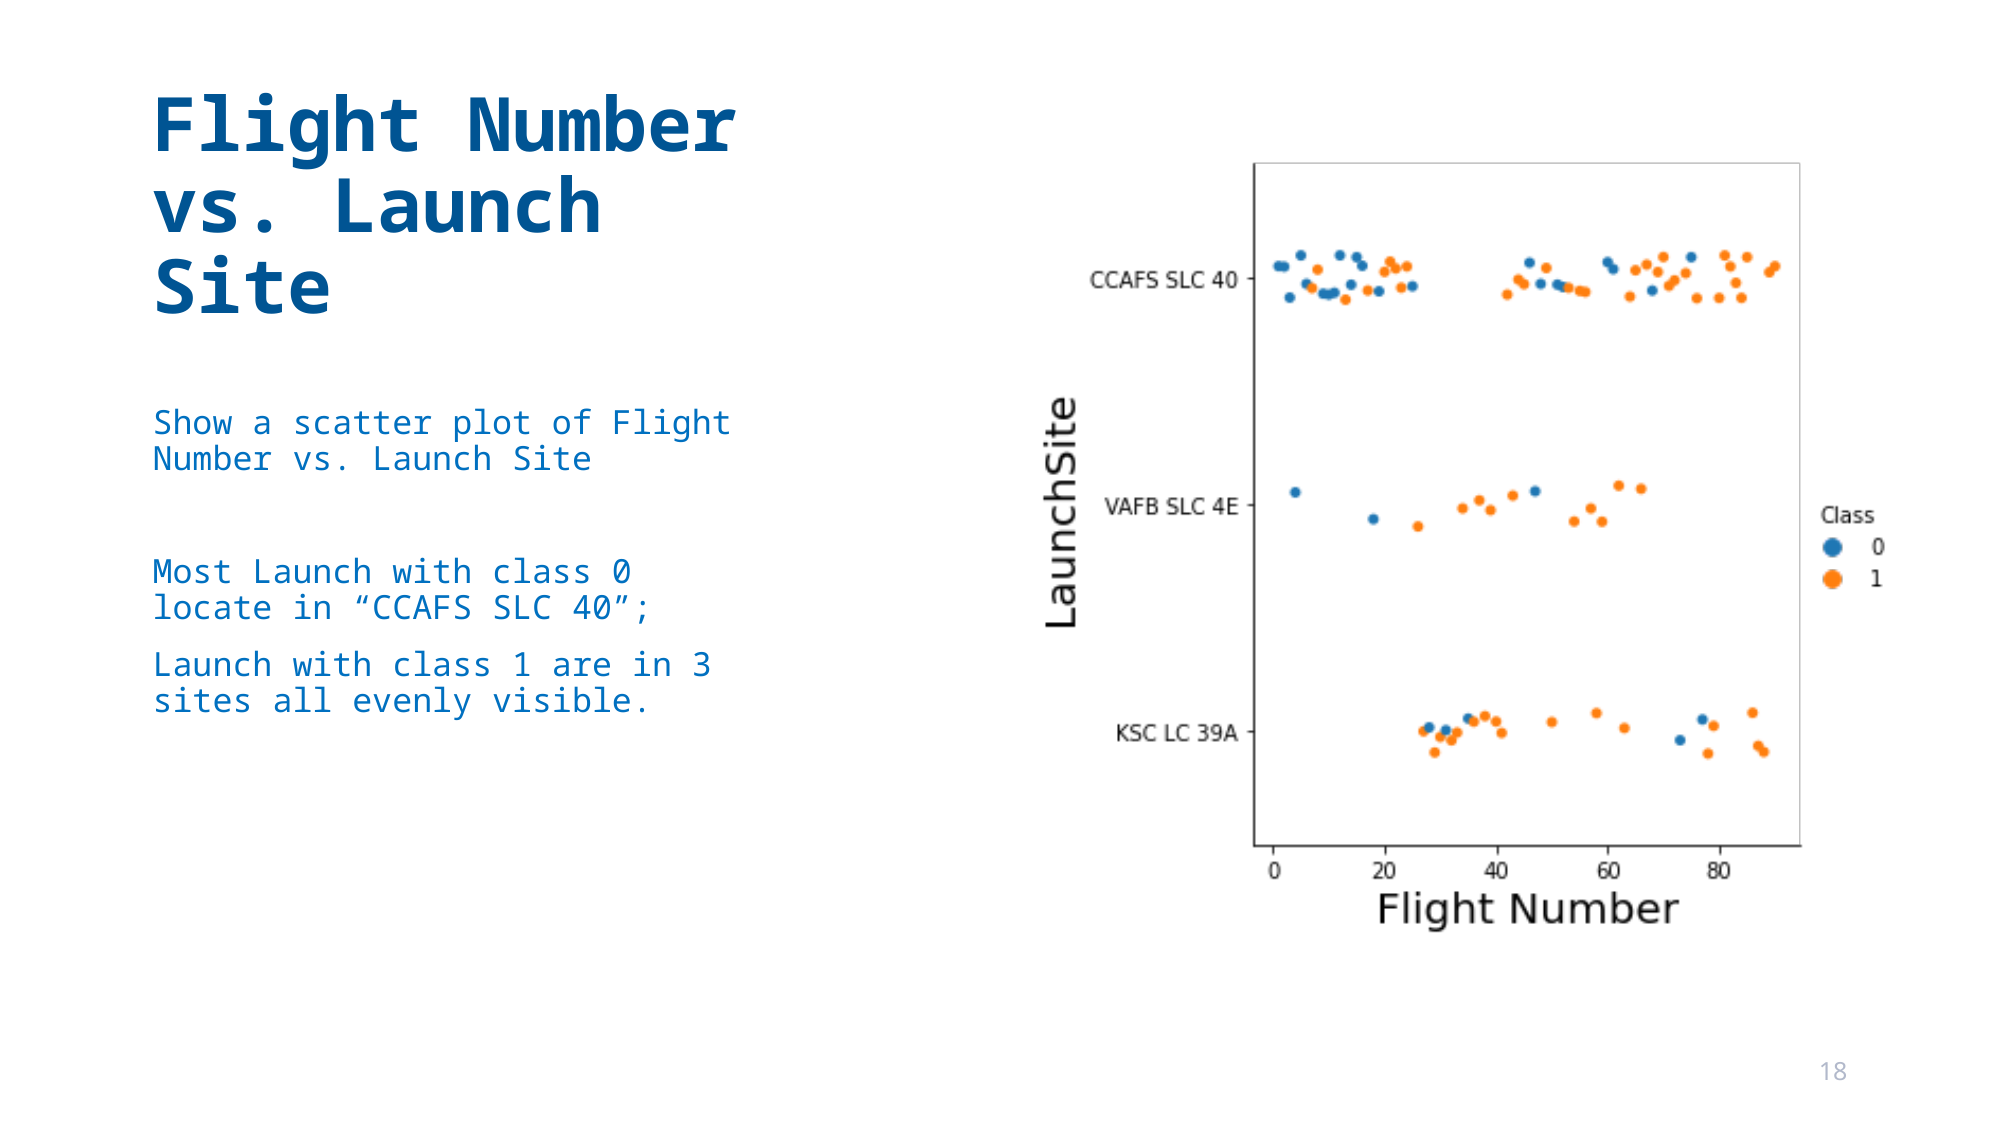

# Flight Number vs. Launch Site
Show a scatter plot of Flight Number vs. Launch Site
Most Launch with class 0 locate in “CCAFS SLC 40”;
Launch with class 1 are in 3 sites all evenly visible.